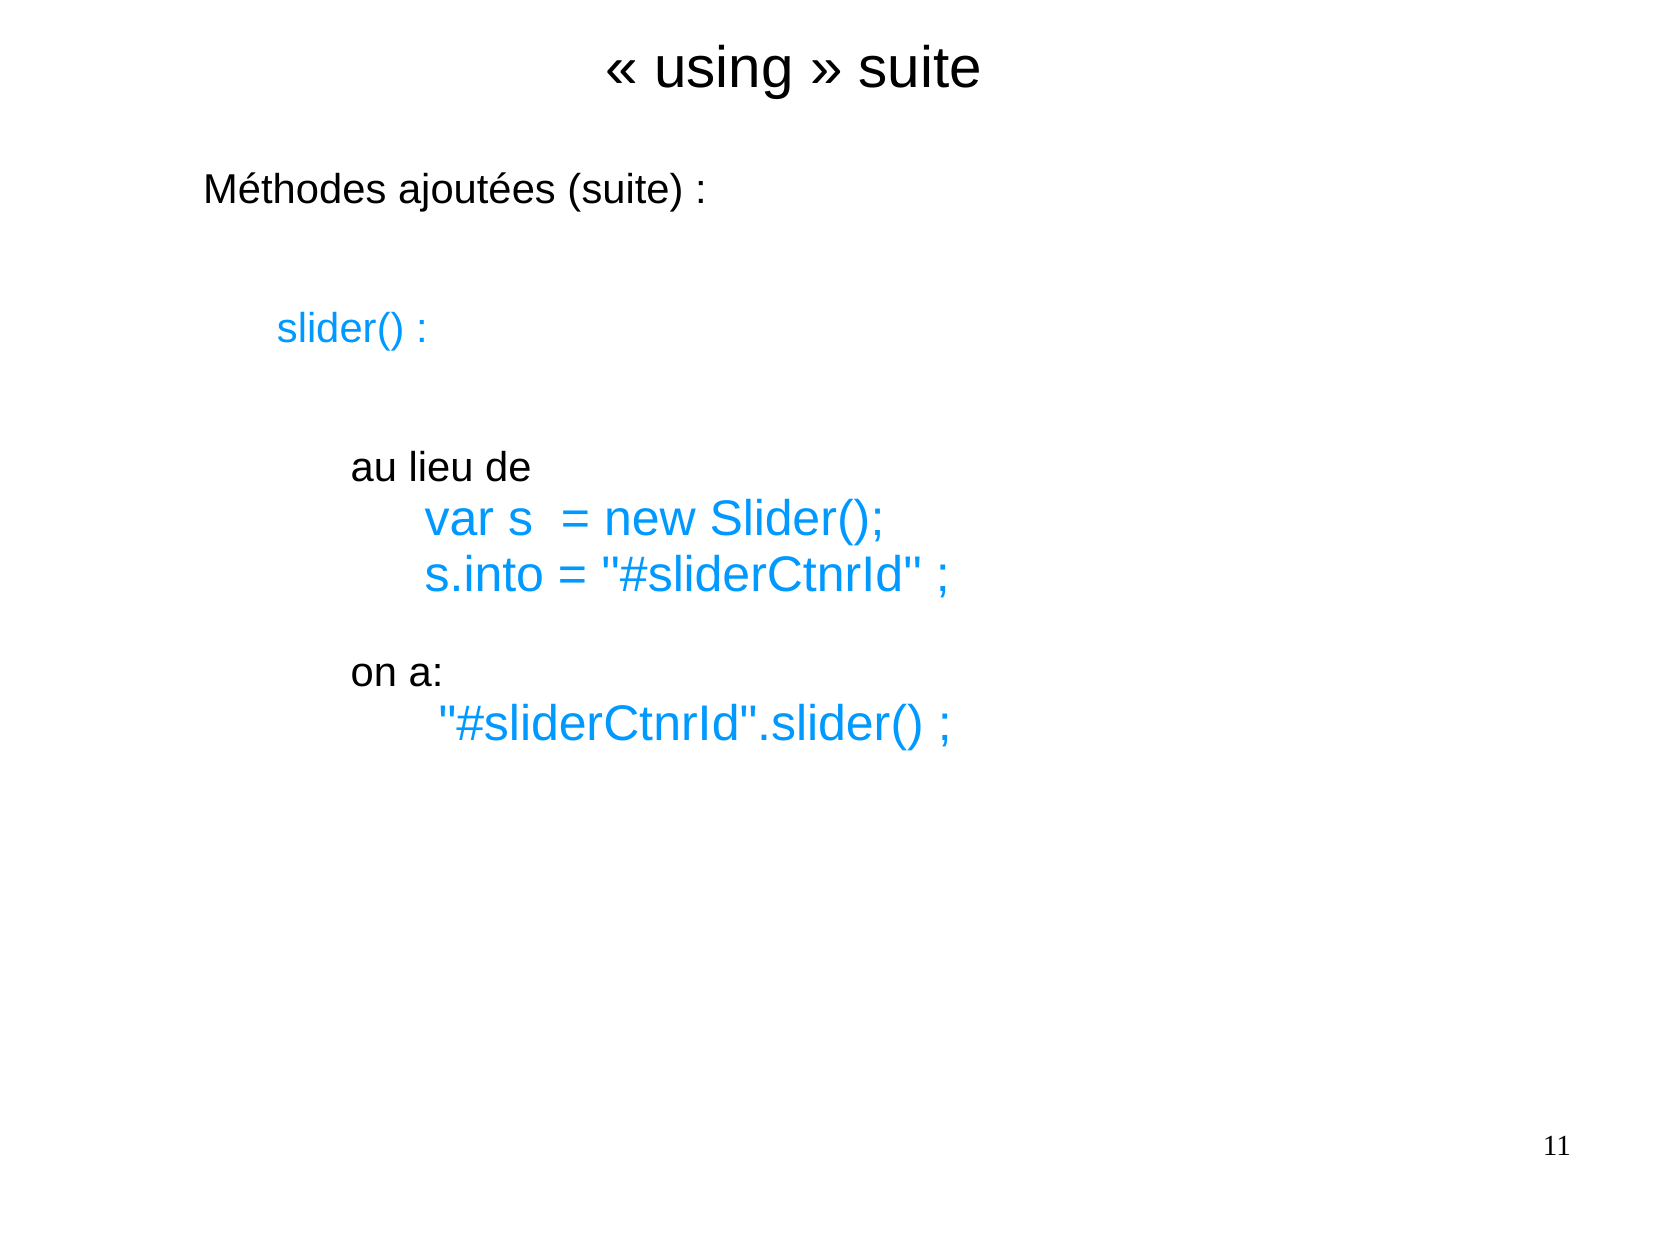

« using » suite
	Méthodes ajoutées (suite) :
		slider() :
			au lieu de
				var s = new Slider();
				s.into = ''#sliderCtnrId'' ;
			on a:
				 "#sliderCtnrId".slider() ;
11